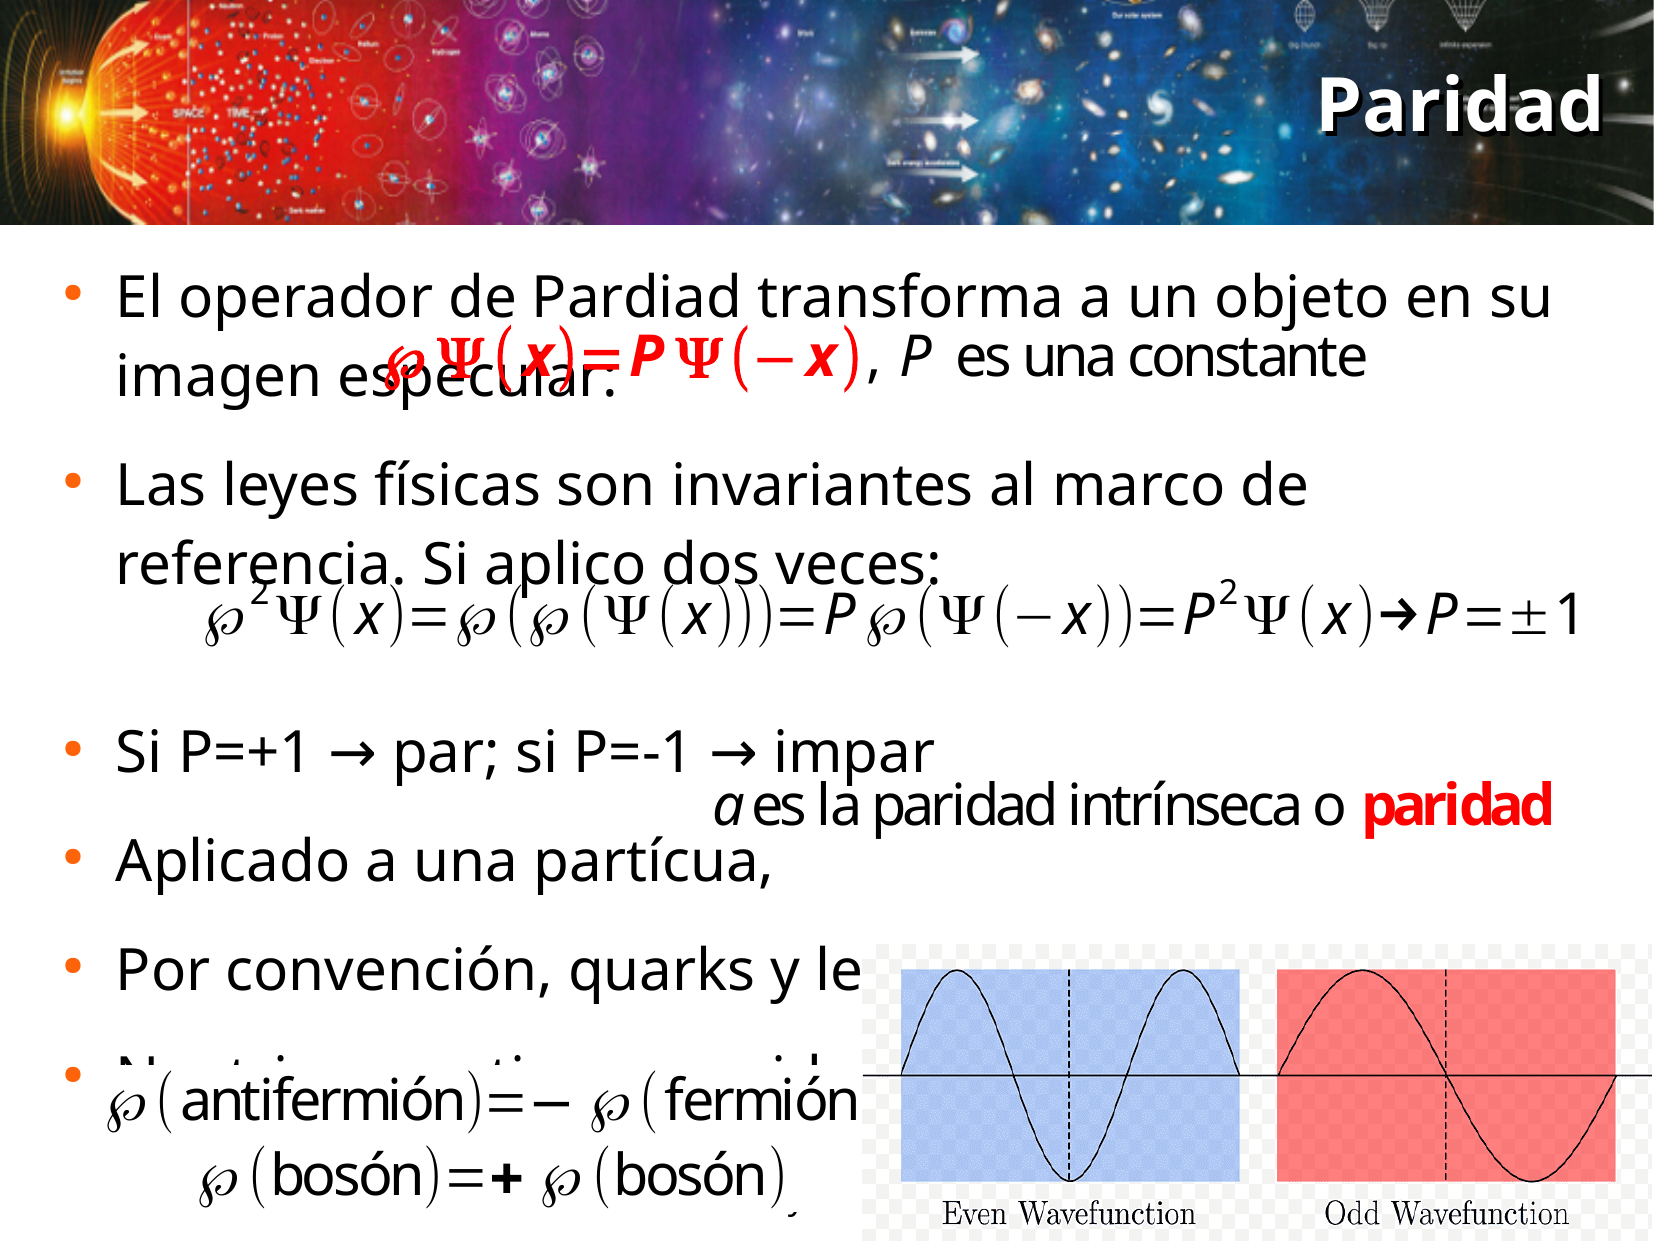

# Paridad
El operador de Pardiad transforma a un objeto en su imagen especular:
Las leyes físicas son invariantes al marco de referencia. Si aplico dos veces:
Si P=+1 → par; si P=-1 → impar
Aplicado a una partícua,
Por convención, quarks y leptones cargados, P=+1.
Neutrinos no tienen paridad. Y:
H. Asorey - Física IV B
36